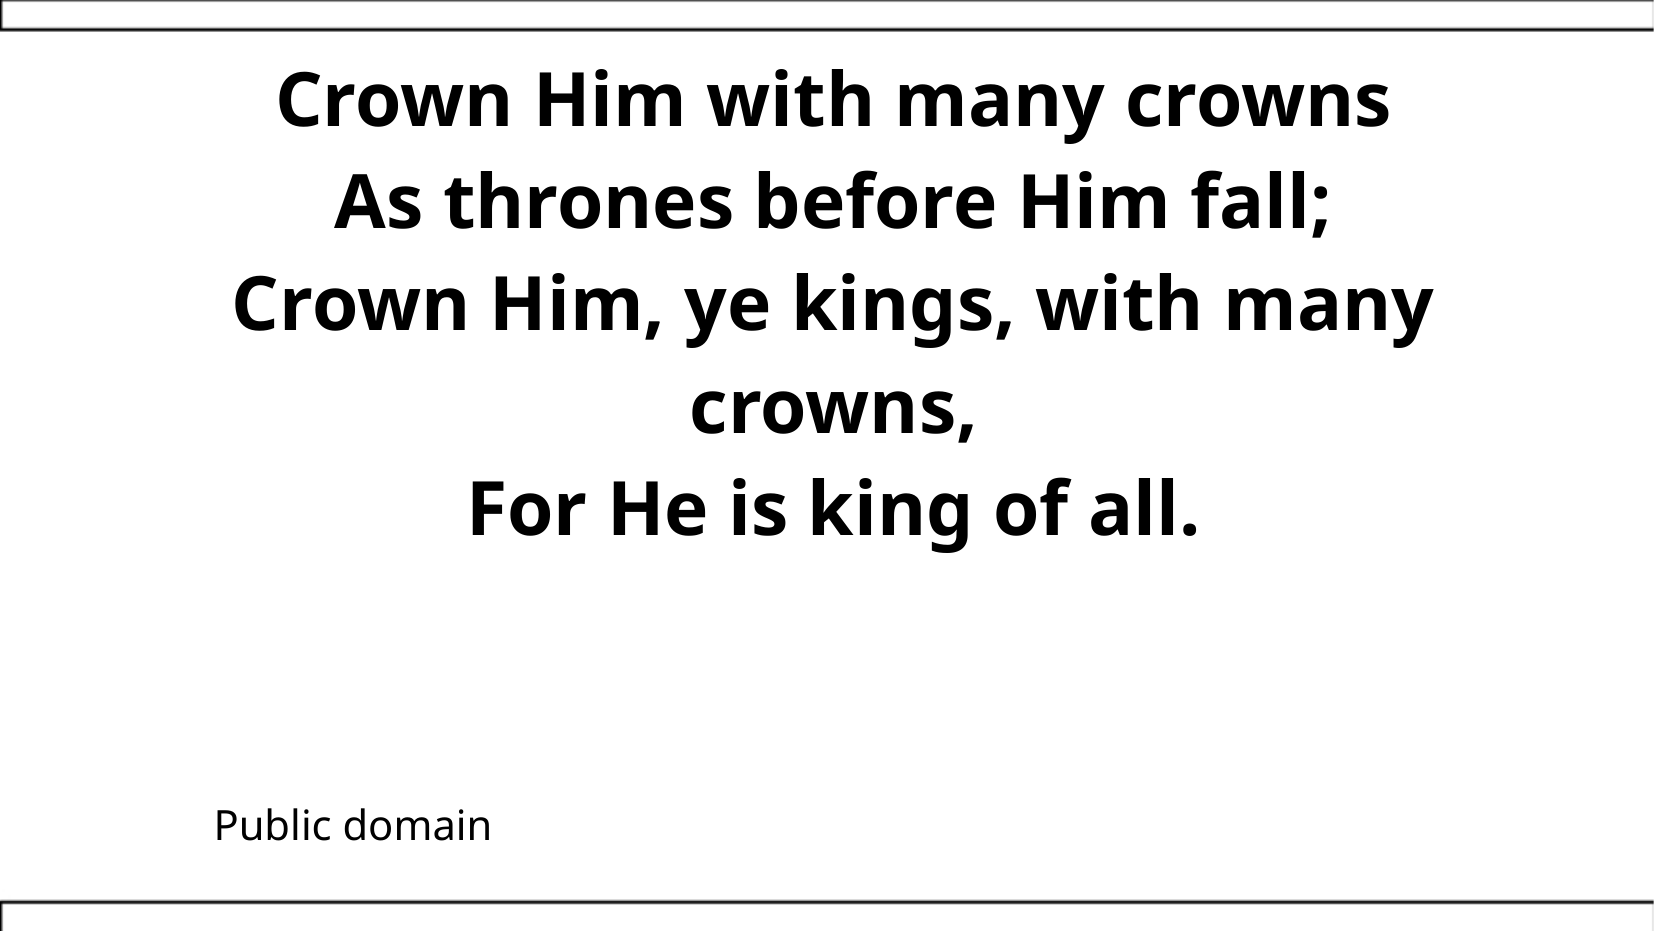

Crown Him with many crowns
As thrones before Him fall;
Crown Him, ye kings, with many crowns,
For He is king of all.
 Public domain